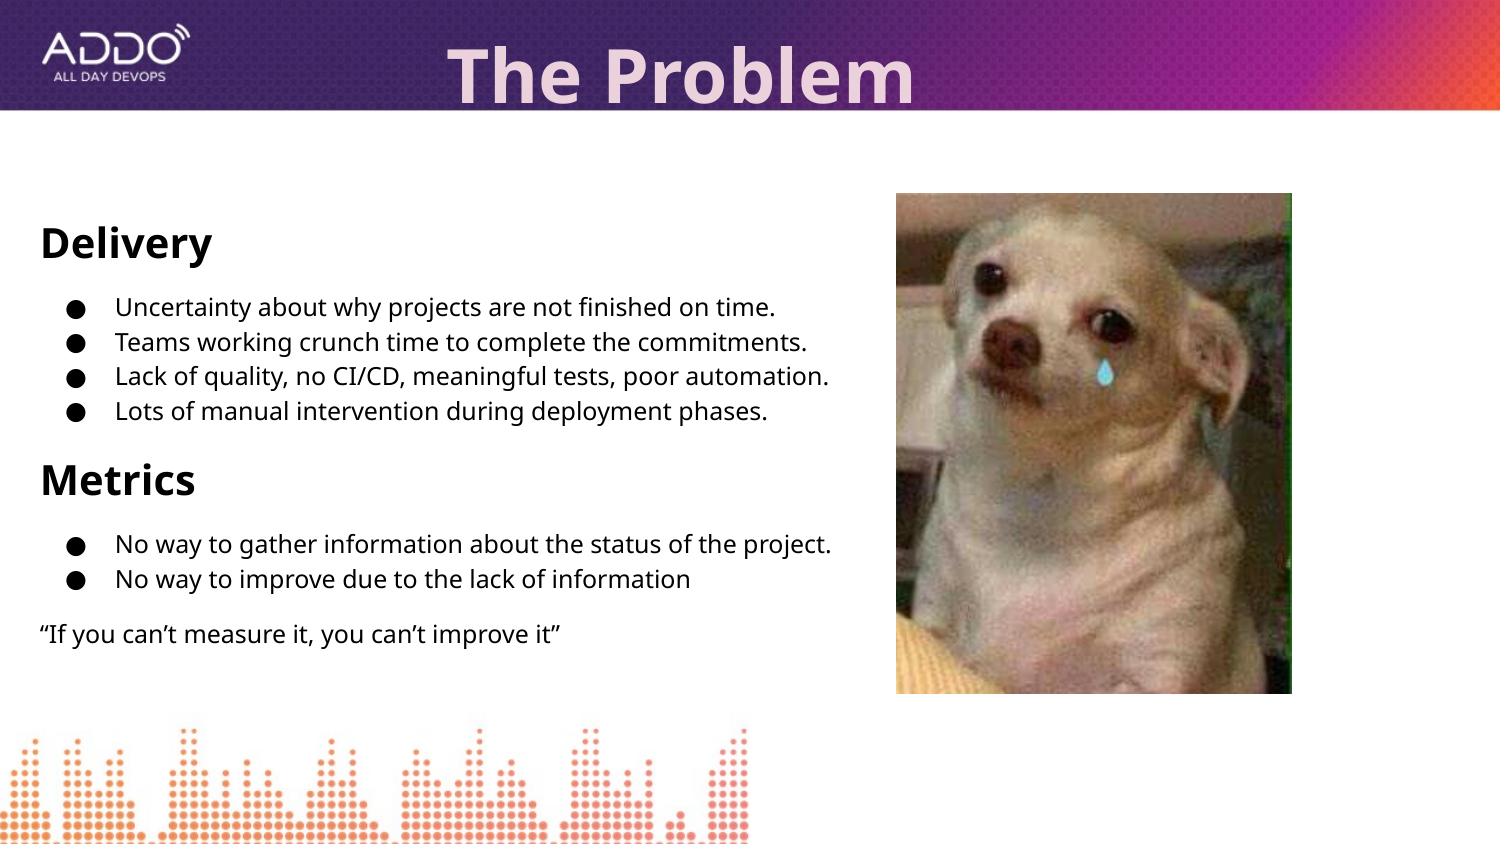

The Problem
Delivery
Uncertainty about why projects are not finished on time.
Teams working crunch time to complete the commitments.
Lack of quality, no CI/CD, meaningful tests, poor automation.
Lots of manual intervention during deployment phases.
Metrics
No way to gather information about the status of the project.
No way to improve due to the lack of information
“If you can’t measure it, you can’t improve it”